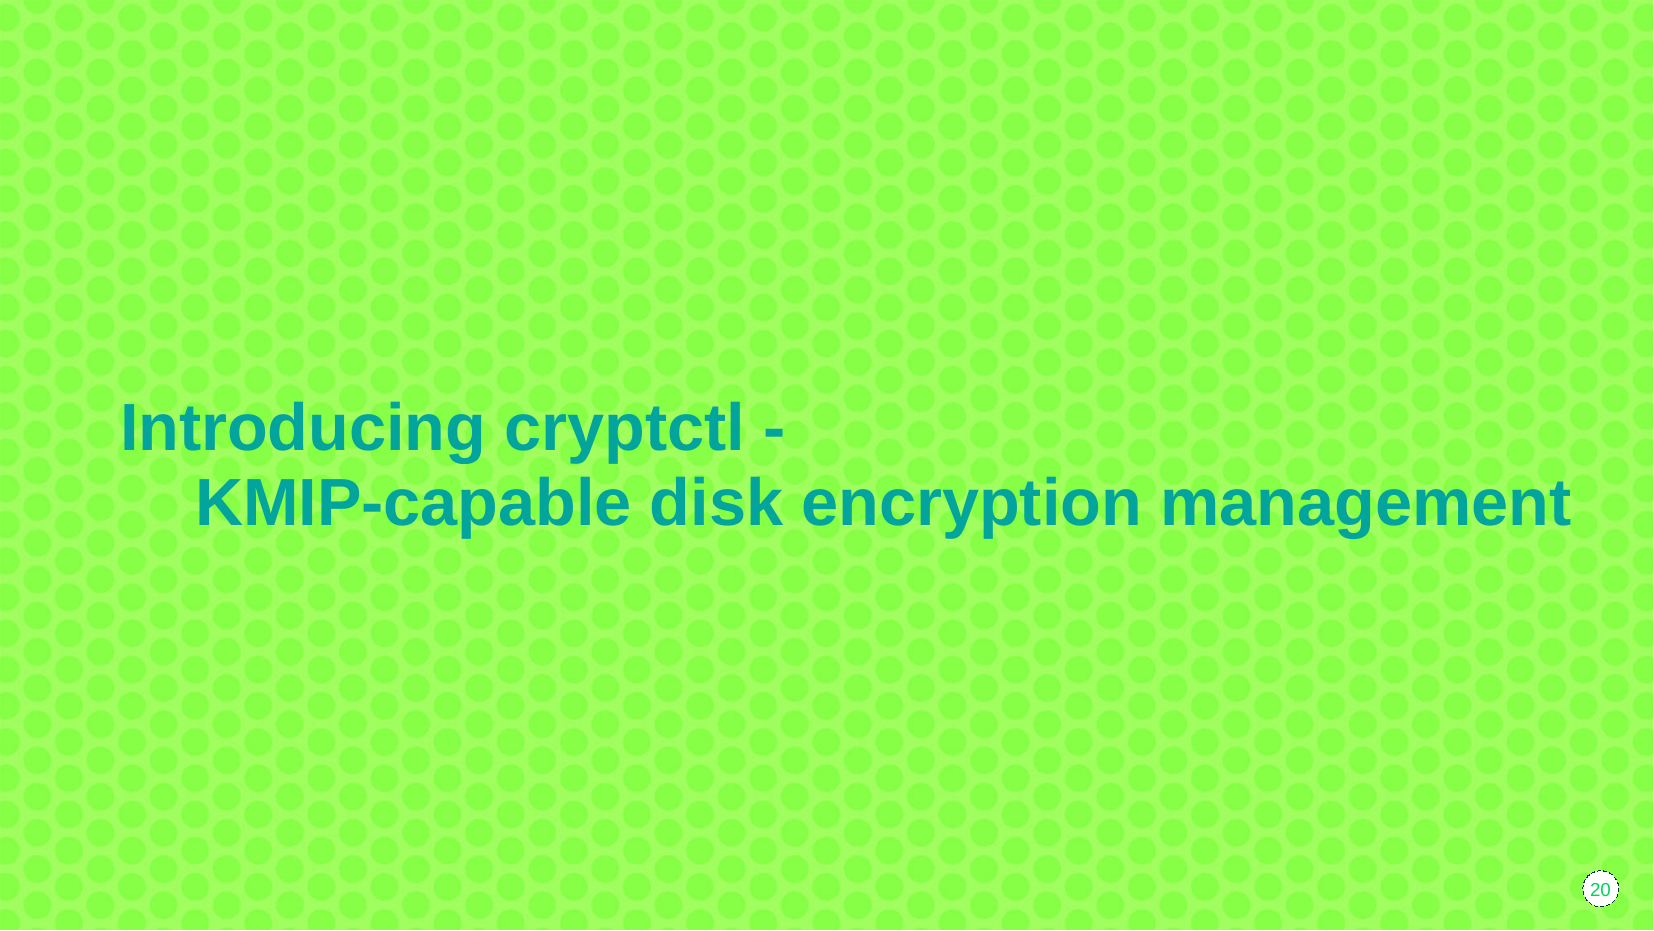

# Introducing cryptctl - KMIP-capable disk encryption management
20